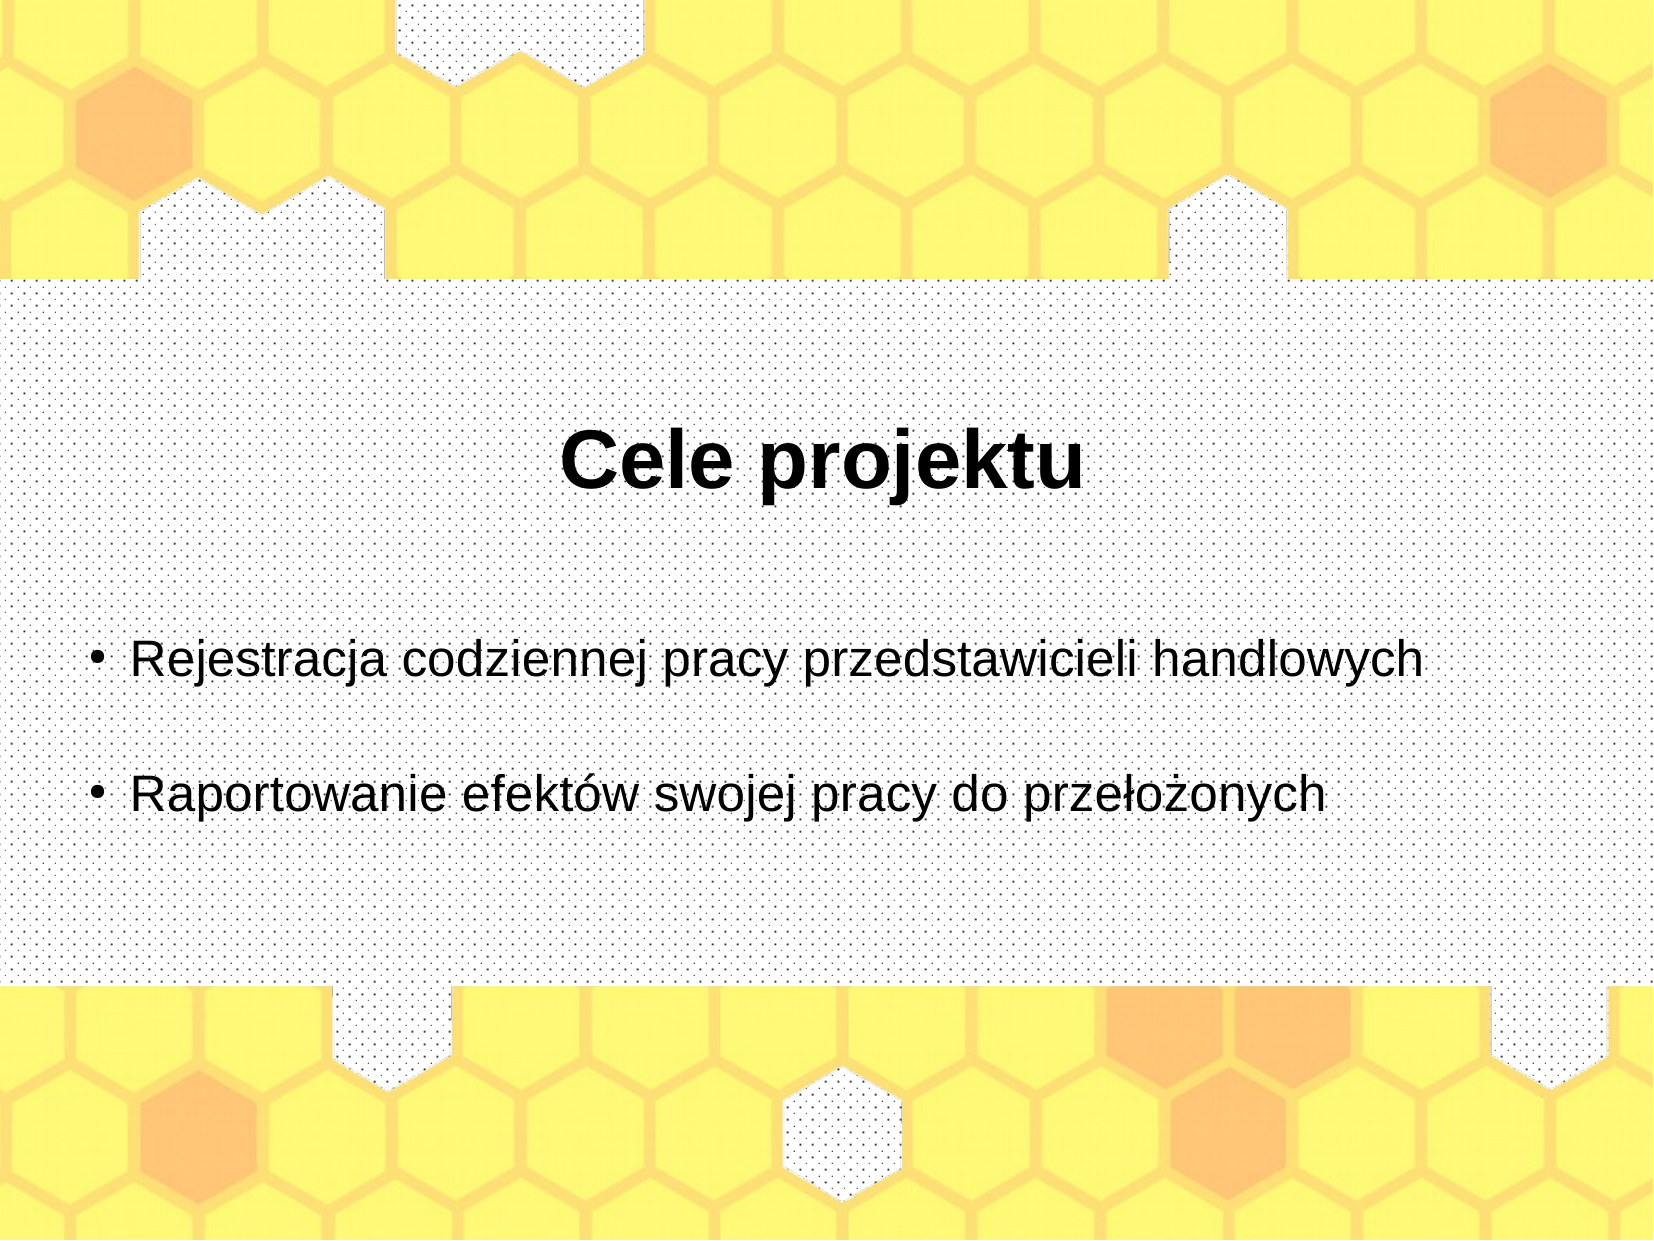

# Cele projektu
Rejestracja codziennej pracy przedstawicieli handlowych
Raportowanie efektów swojej pracy do przełożonych